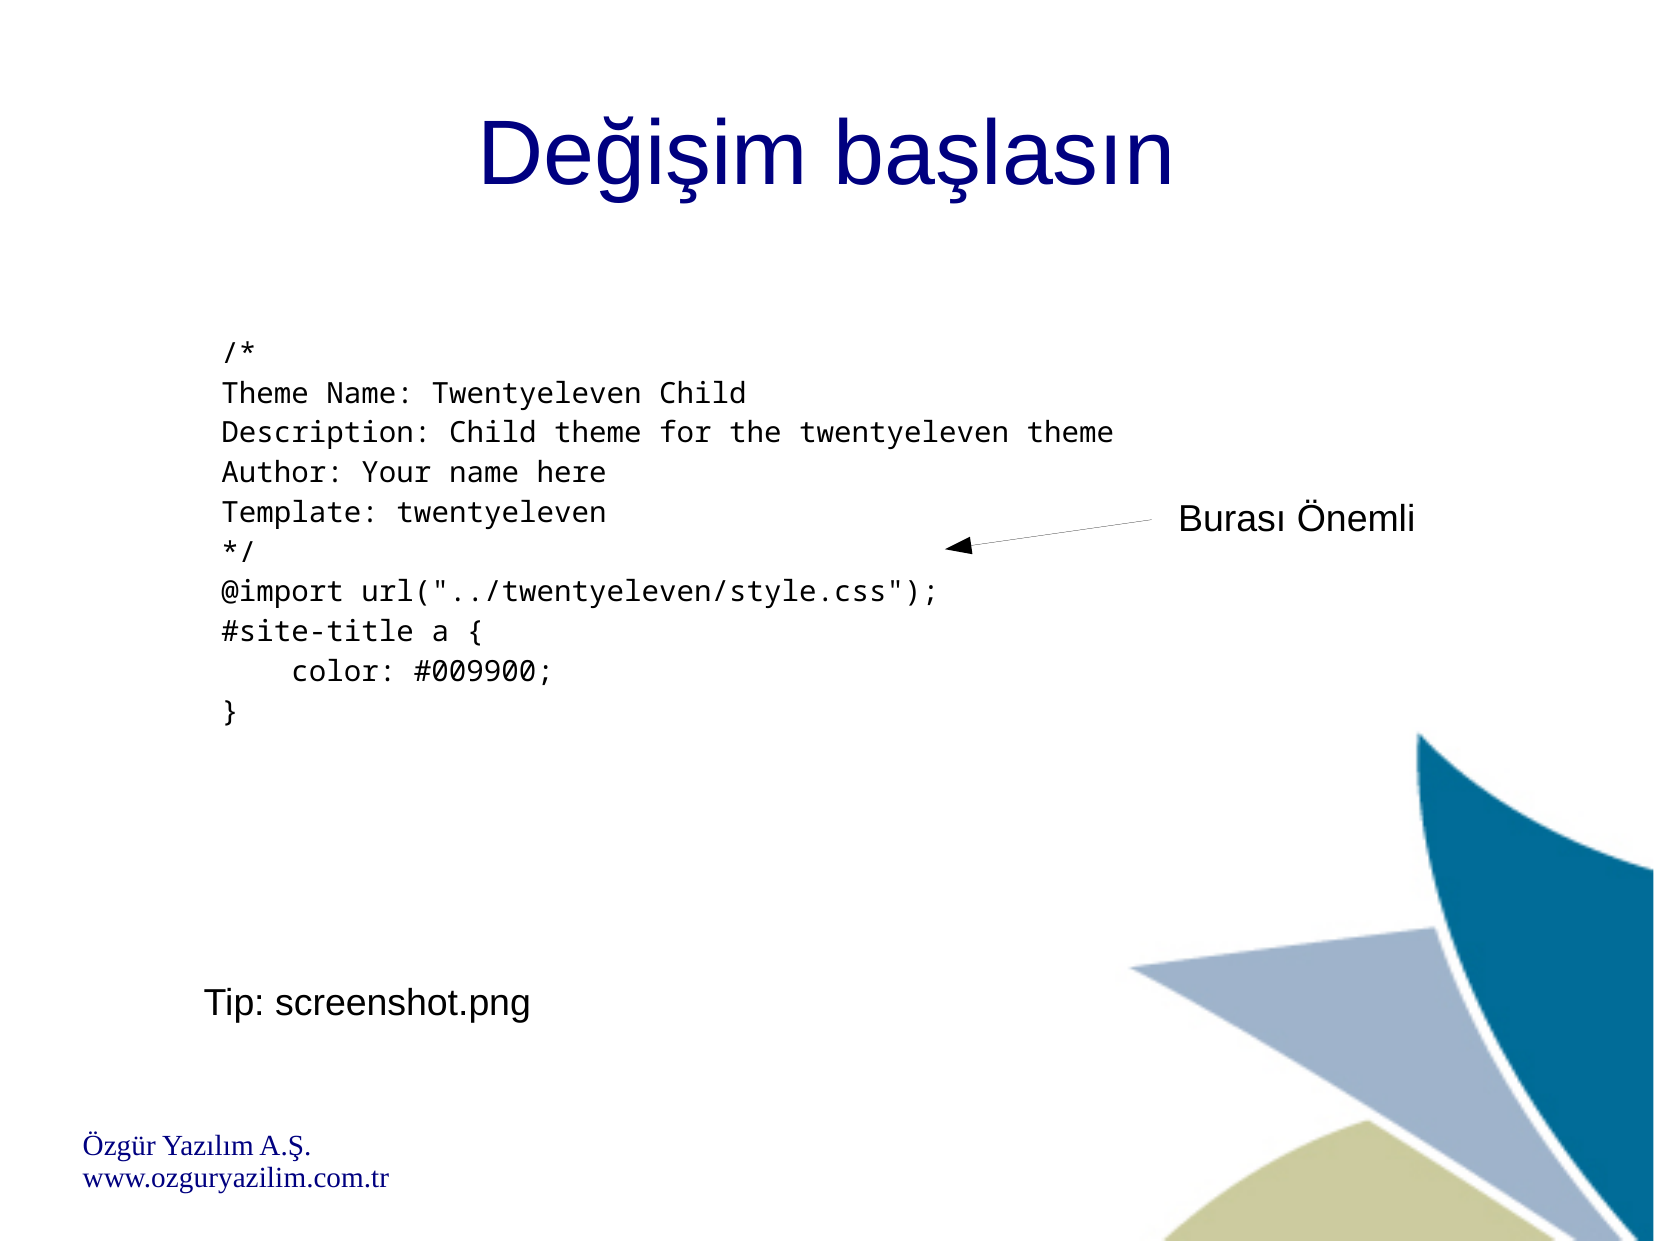

# Değişim başlasın
/*
Theme Name: Twentyeleven Child
Description: Child theme for the twentyeleven theme
Author: Your name here
Template: twentyeleven
*/
@import url("../twentyeleven/style.css");
#site-title a {
 color: #009900;
}
Burası Önemli
Tip: screenshot.png